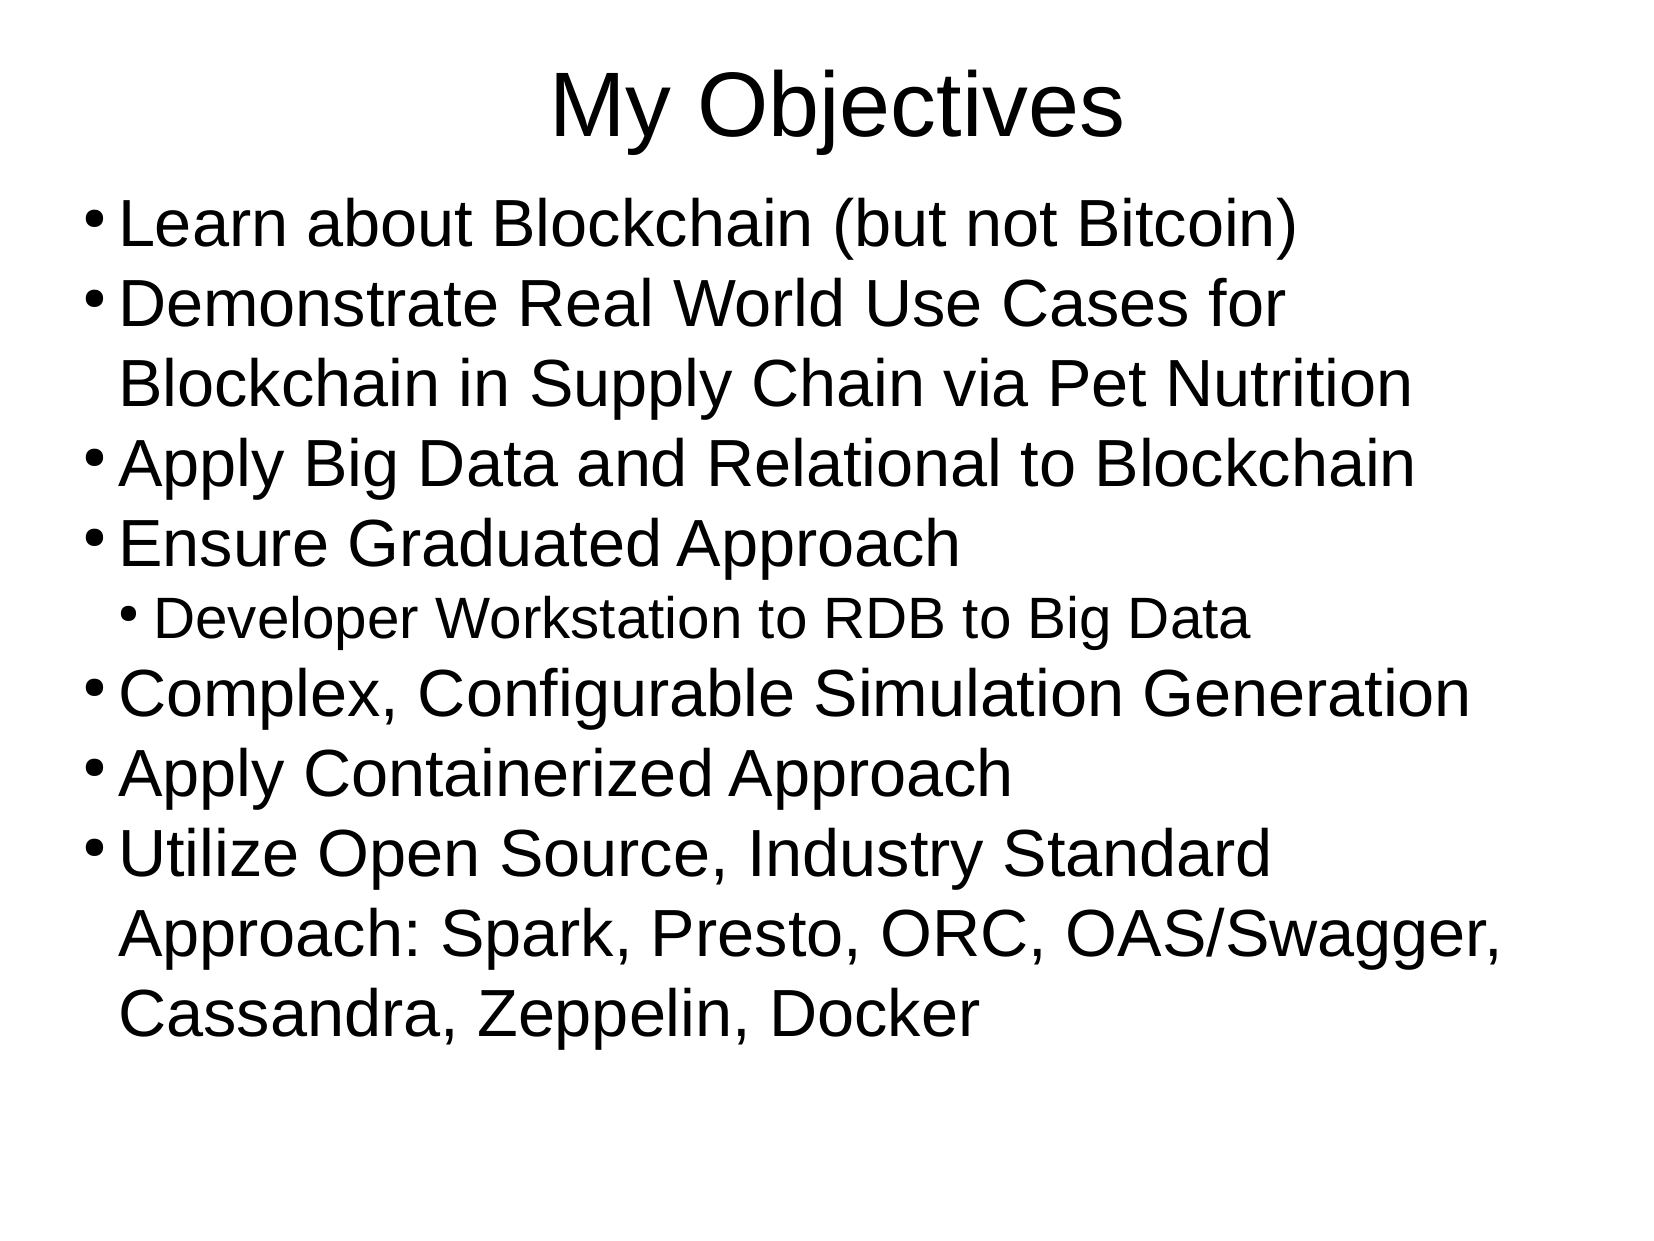

My Objectives
Learn about Blockchain (but not Bitcoin)
Demonstrate Real World Use Cases for Blockchain in Supply Chain via Pet Nutrition
Apply Big Data and Relational to Blockchain
Ensure Graduated Approach
Developer Workstation to RDB to Big Data
Complex, Configurable Simulation Generation
Apply Containerized Approach
Utilize Open Source, Industry Standard Approach: Spark, Presto, ORC, OAS/Swagger, Cassandra, Zeppelin, Docker